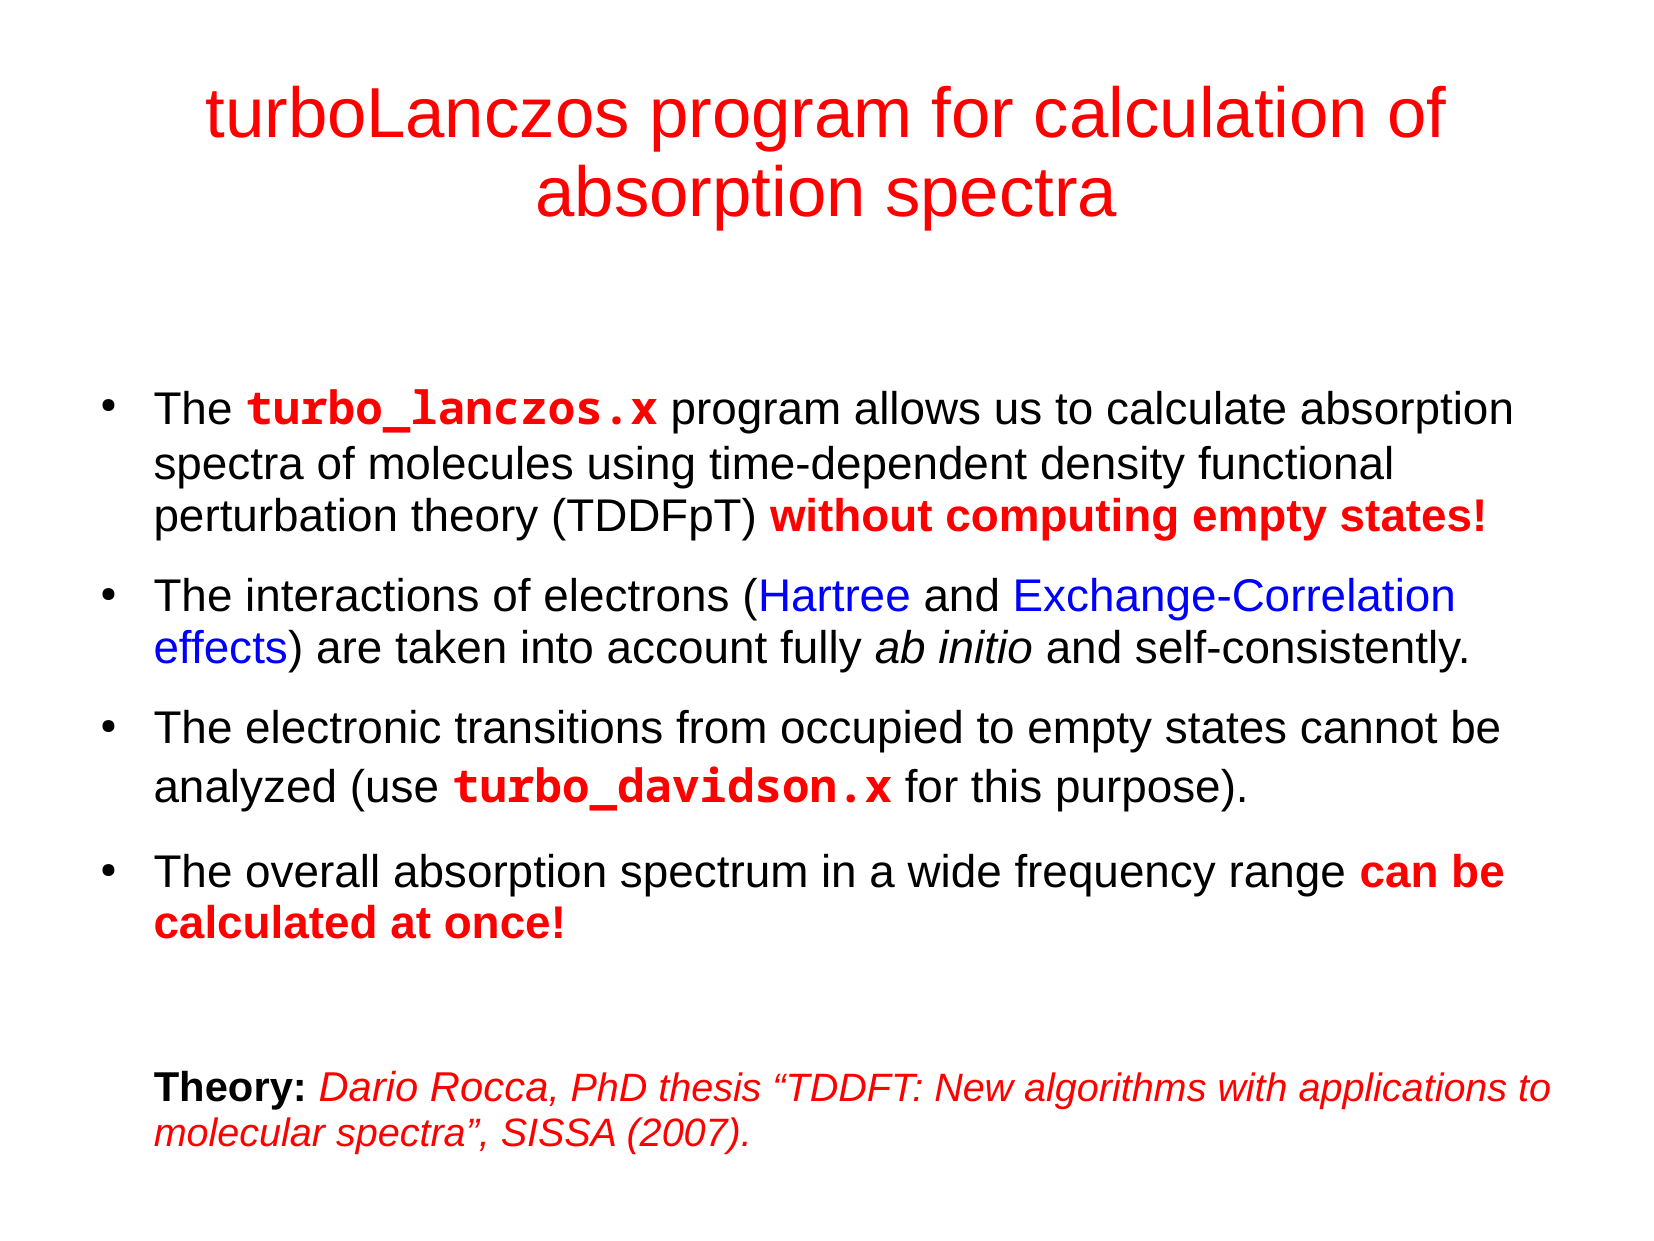

# turboLanczos program for calculation of absorption spectra
The turbo_lanczos.x program allows us to calculate absorption spectra of molecules using time-dependent density functional perturbation theory (TDDFpT) without computing empty states!
The interactions of electrons (Hartree and Exchange-Correlation effects) are taken into account fully ab initio and self-consistently.
The electronic transitions from occupied to empty states cannot be analyzed (use turbo_davidson.x for this purpose).
The overall absorption spectrum in a wide frequency range can be calculated at once!
Theory: Dario Rocca, PhD thesis “TDDFT: New algorithms with applications to molecular spectra”, SISSA (2007).